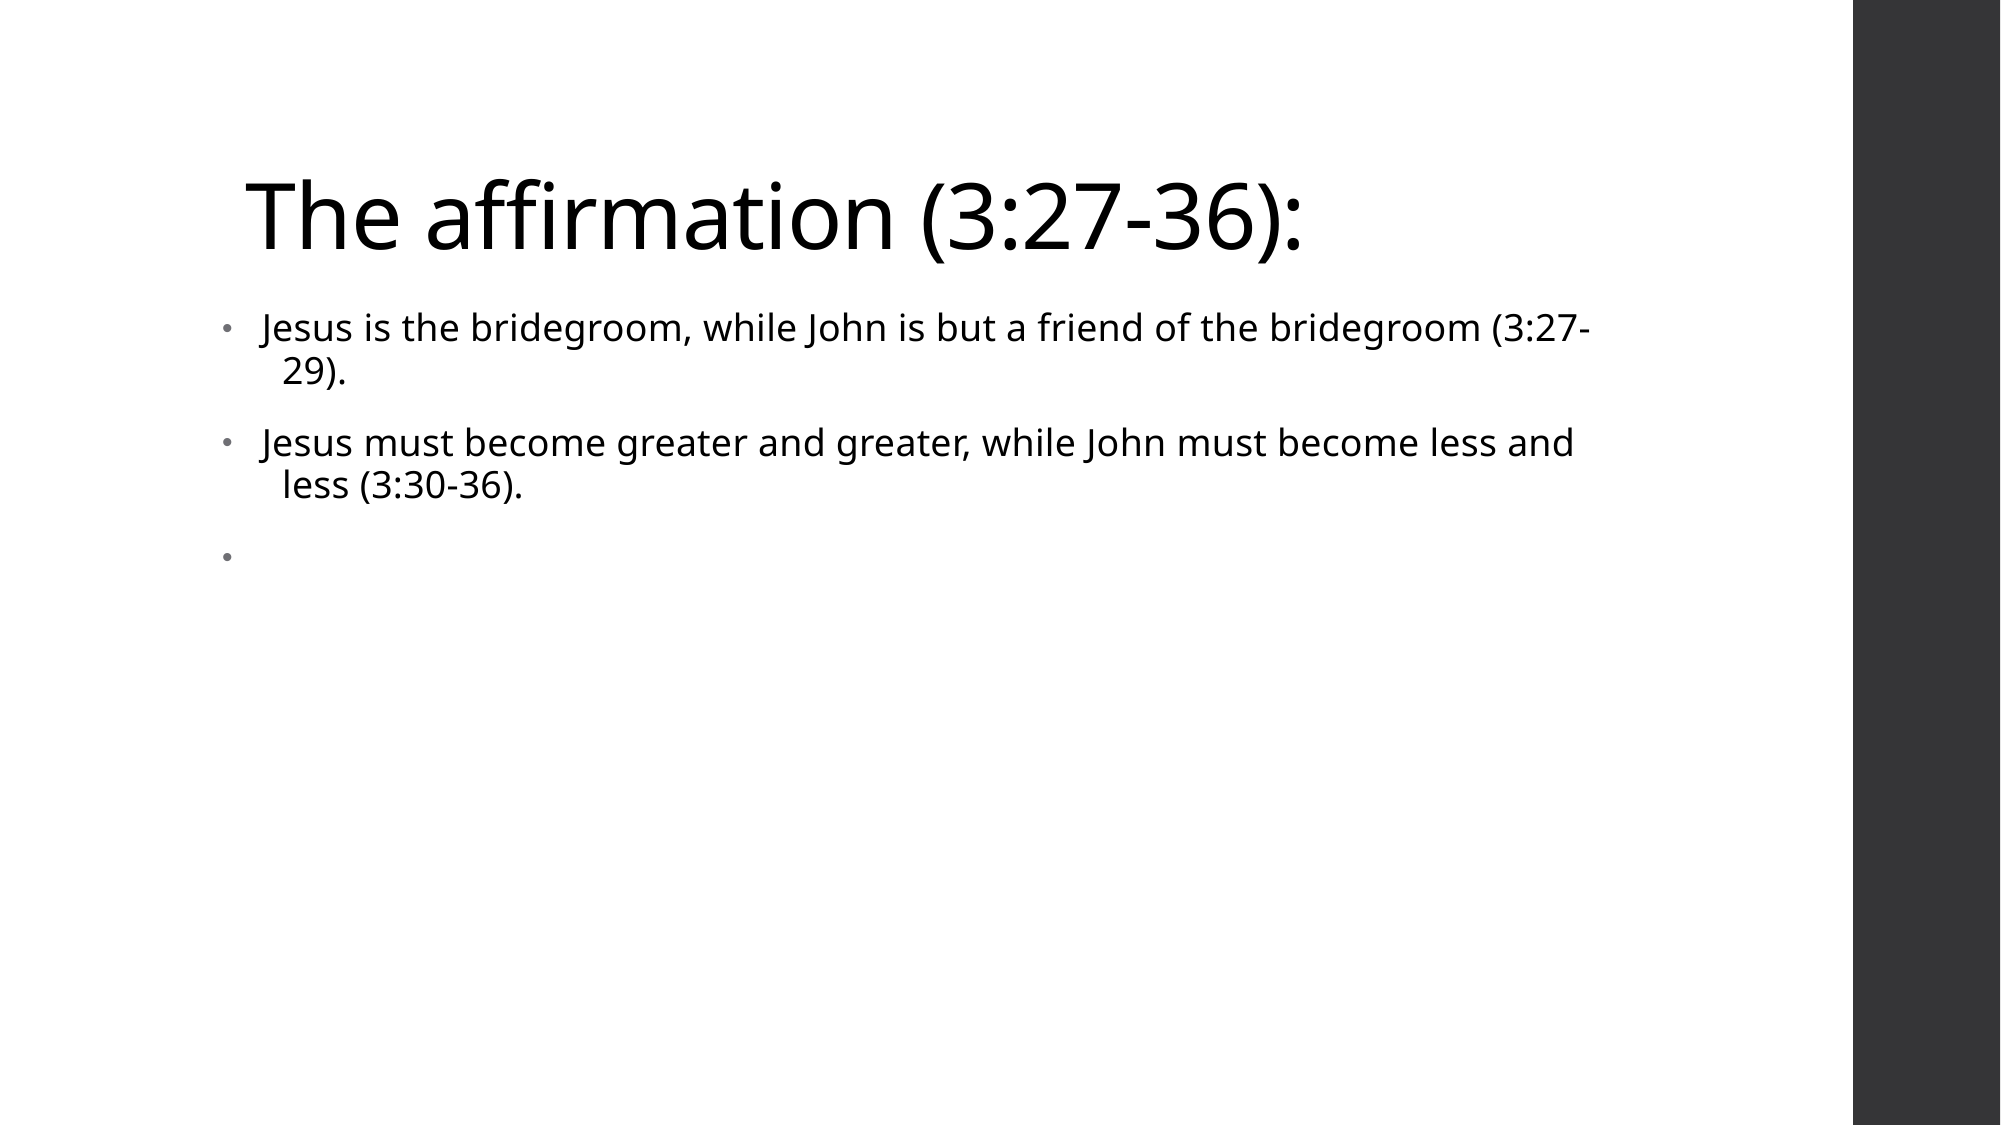

# The affirmation (3:27-36):
 Jesus is the bridegroom, while John is but a friend of the bridegroom (3:27-29).
 Jesus must become greater and greater, while John must become less and less (3:30-36).